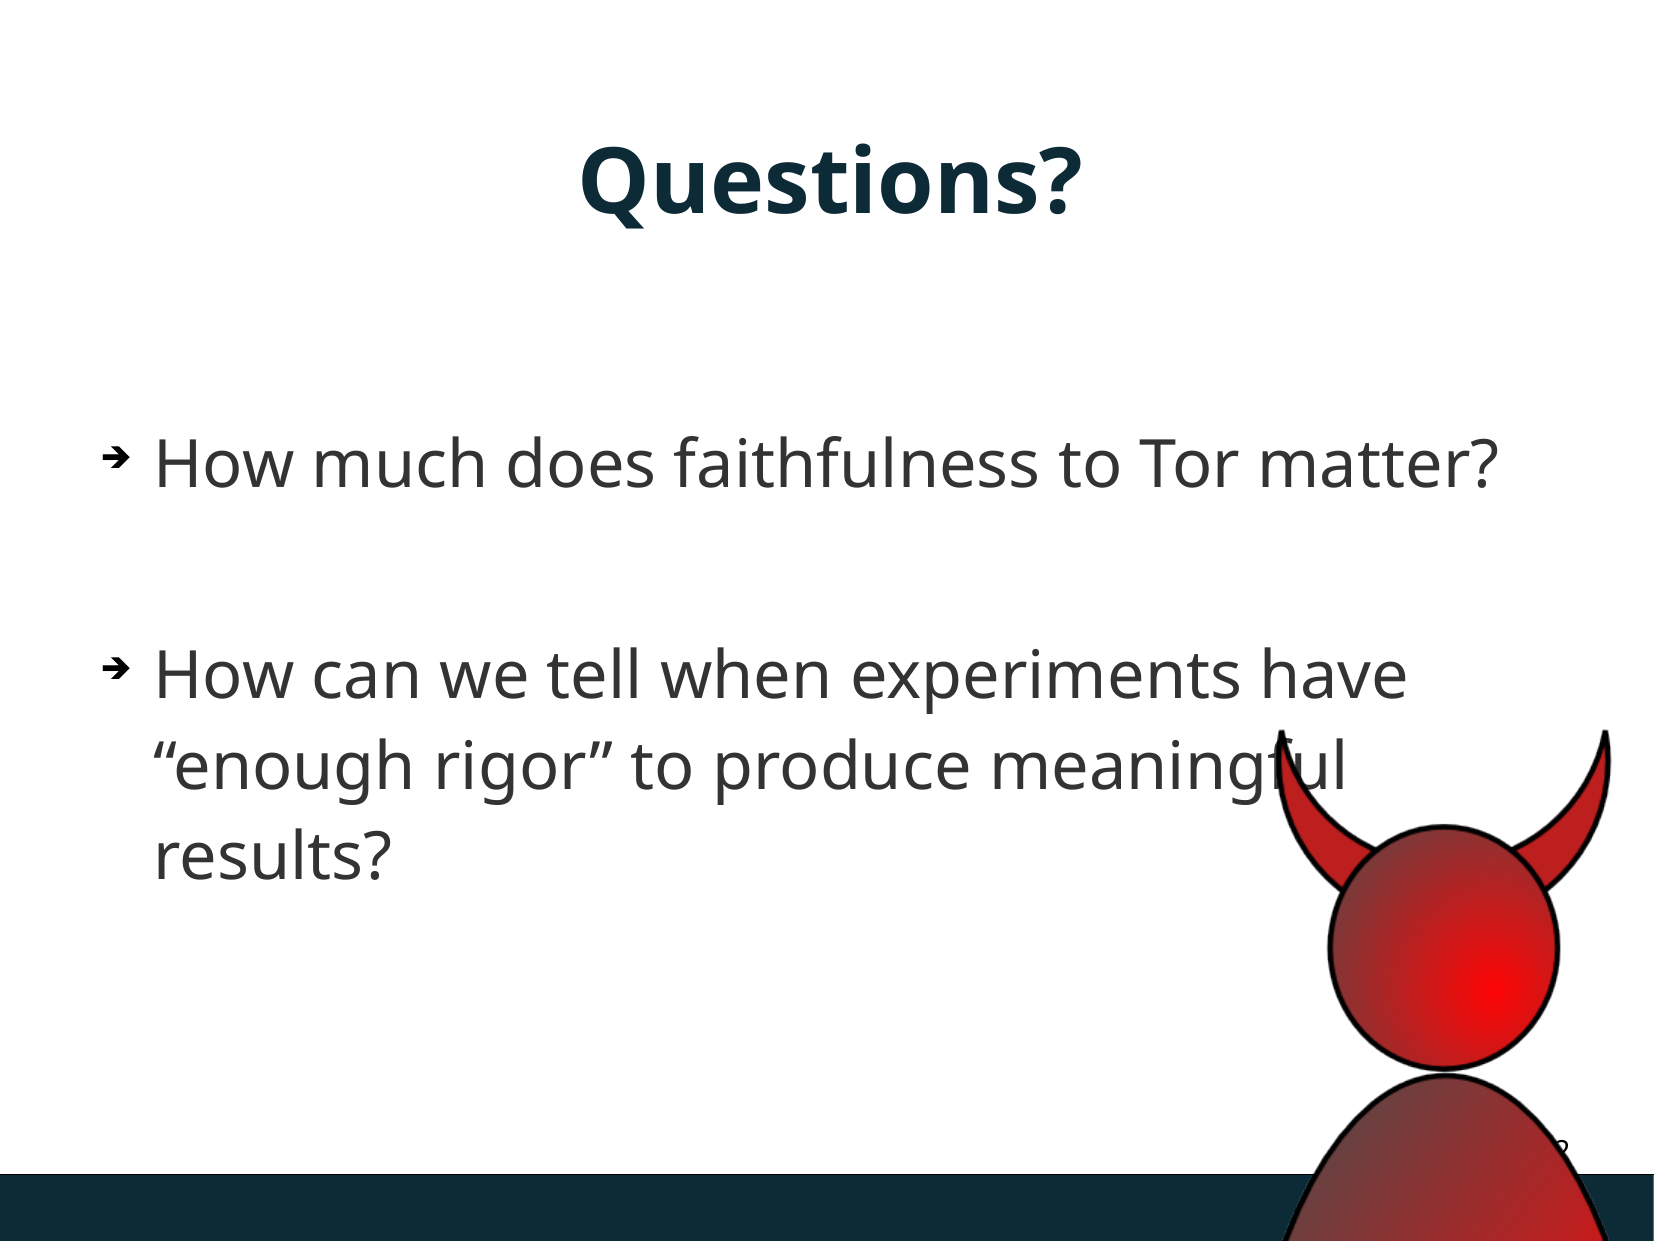

# Questions?
How much does faithfulness to Tor matter?
How can we tell when experiments have
“enough rigor” to produce meaningful results?
32